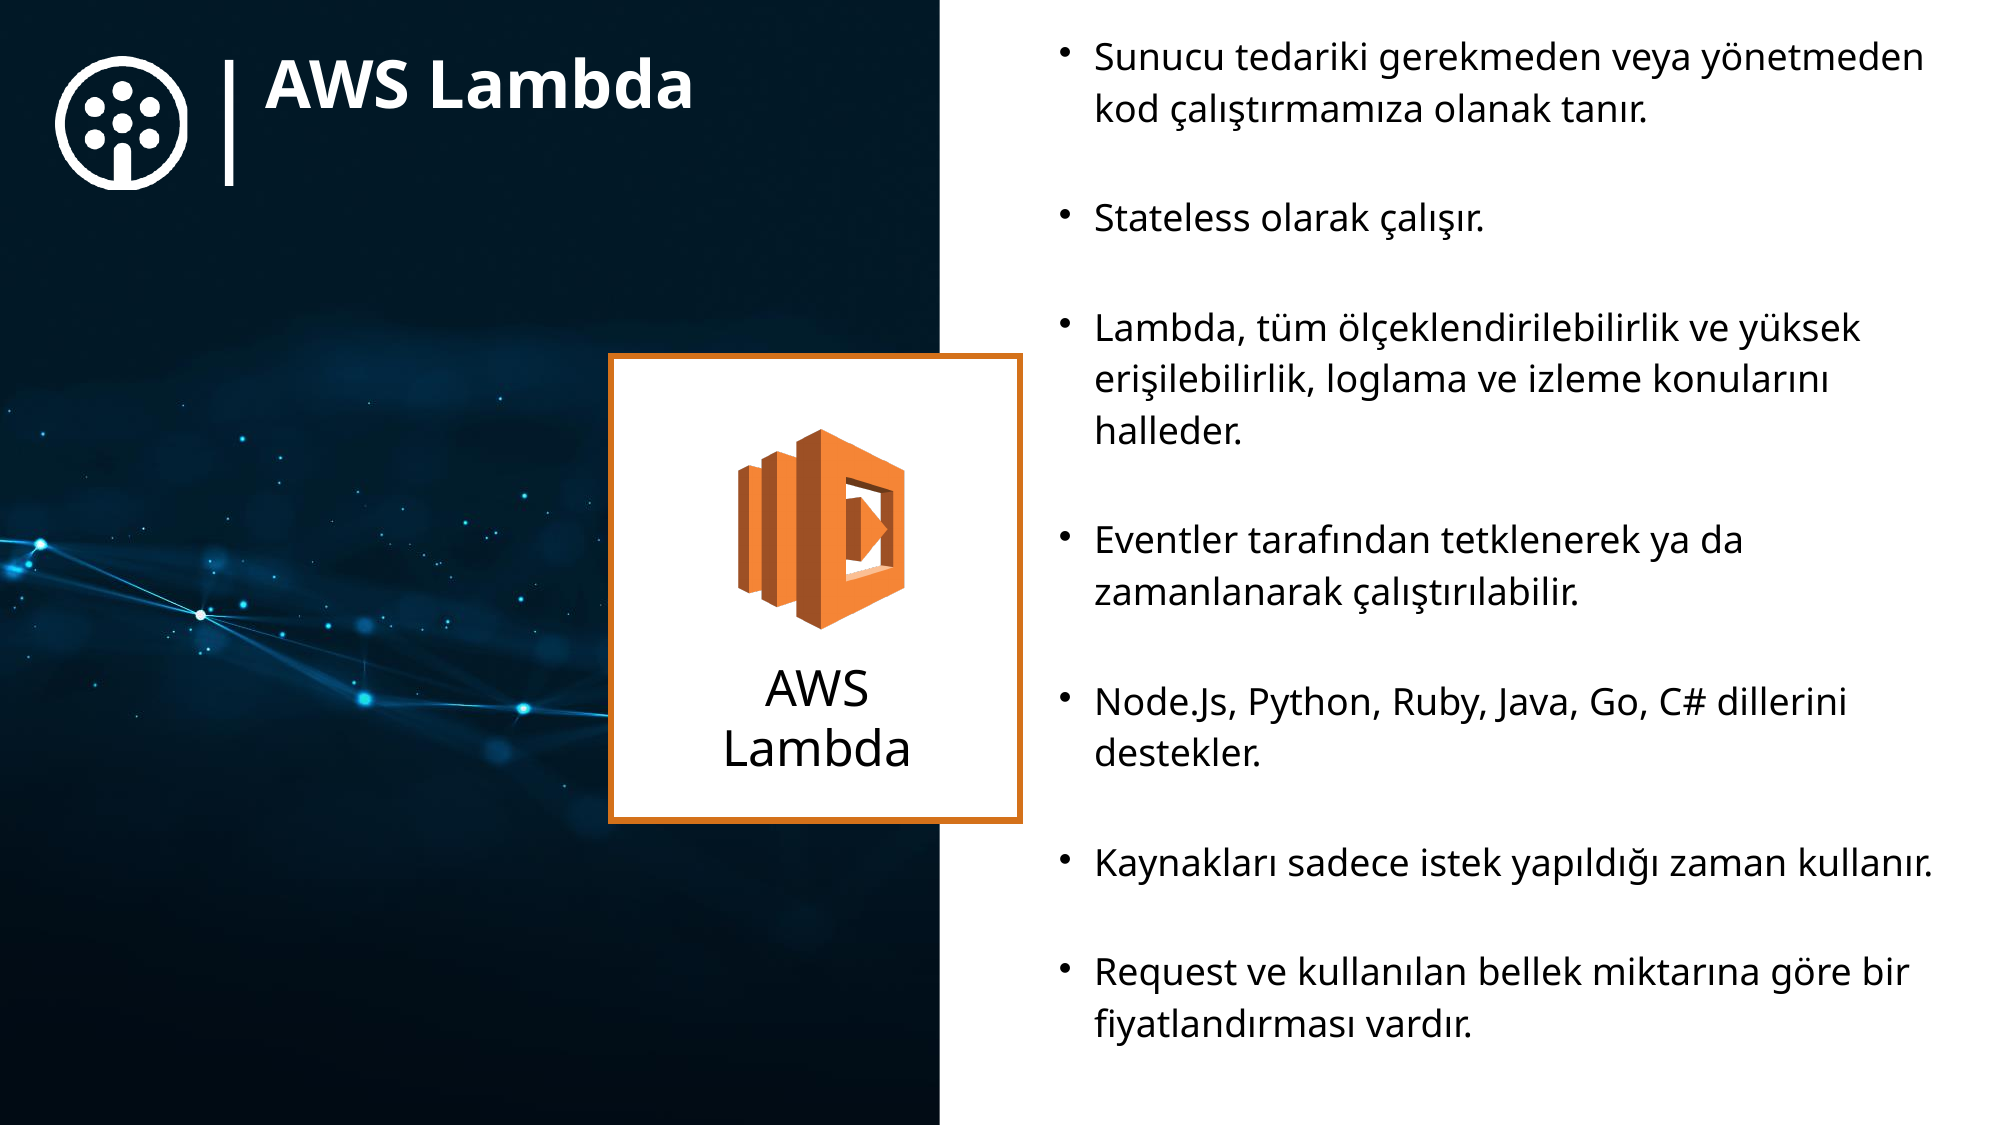

Sunucu tedariki gerekmeden veya yönetmeden kod çalıştırmamıza olanak tanır.
Stateless olarak çalışır.
Lambda, tüm ölçeklendirilebilirlik ve yüksek erişilebilirlik, loglama ve izleme konularını halleder.
Eventler tarafından tetklenerek ya da zamanlanarak çalıştırılabilir.
Node.Js, Python, Ruby, Java, Go, C# dillerini destekler.
Kaynakları sadece istek yapıldığı zaman kullanır.
Request ve kullanılan bellek miktarına göre bir fiyatlandırması vardır.
AWS Lambda
AWS
Lambda